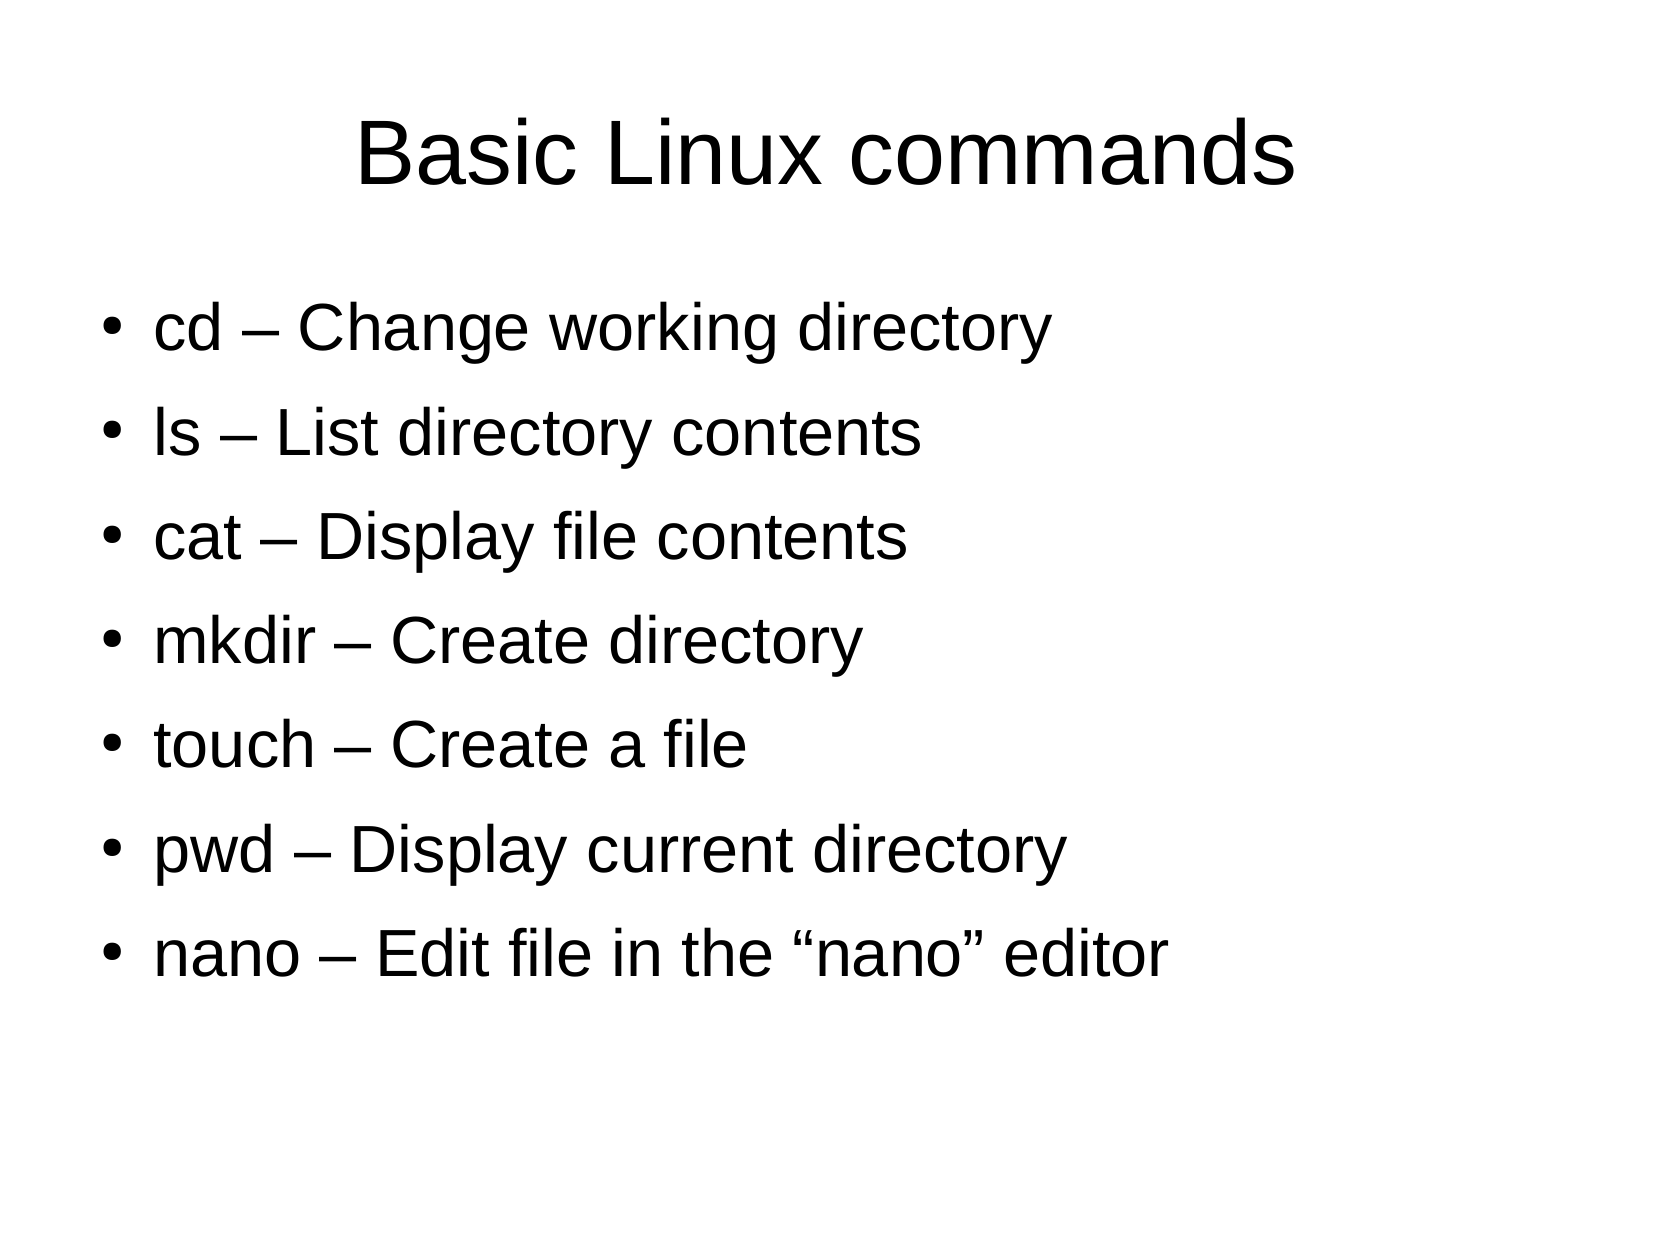

# Basic Linux commands
cd – Change working directory
ls – List directory contents
cat – Display file contents
mkdir – Create directory
touch – Create a file
pwd – Display current directory
nano – Edit file in the “nano” editor